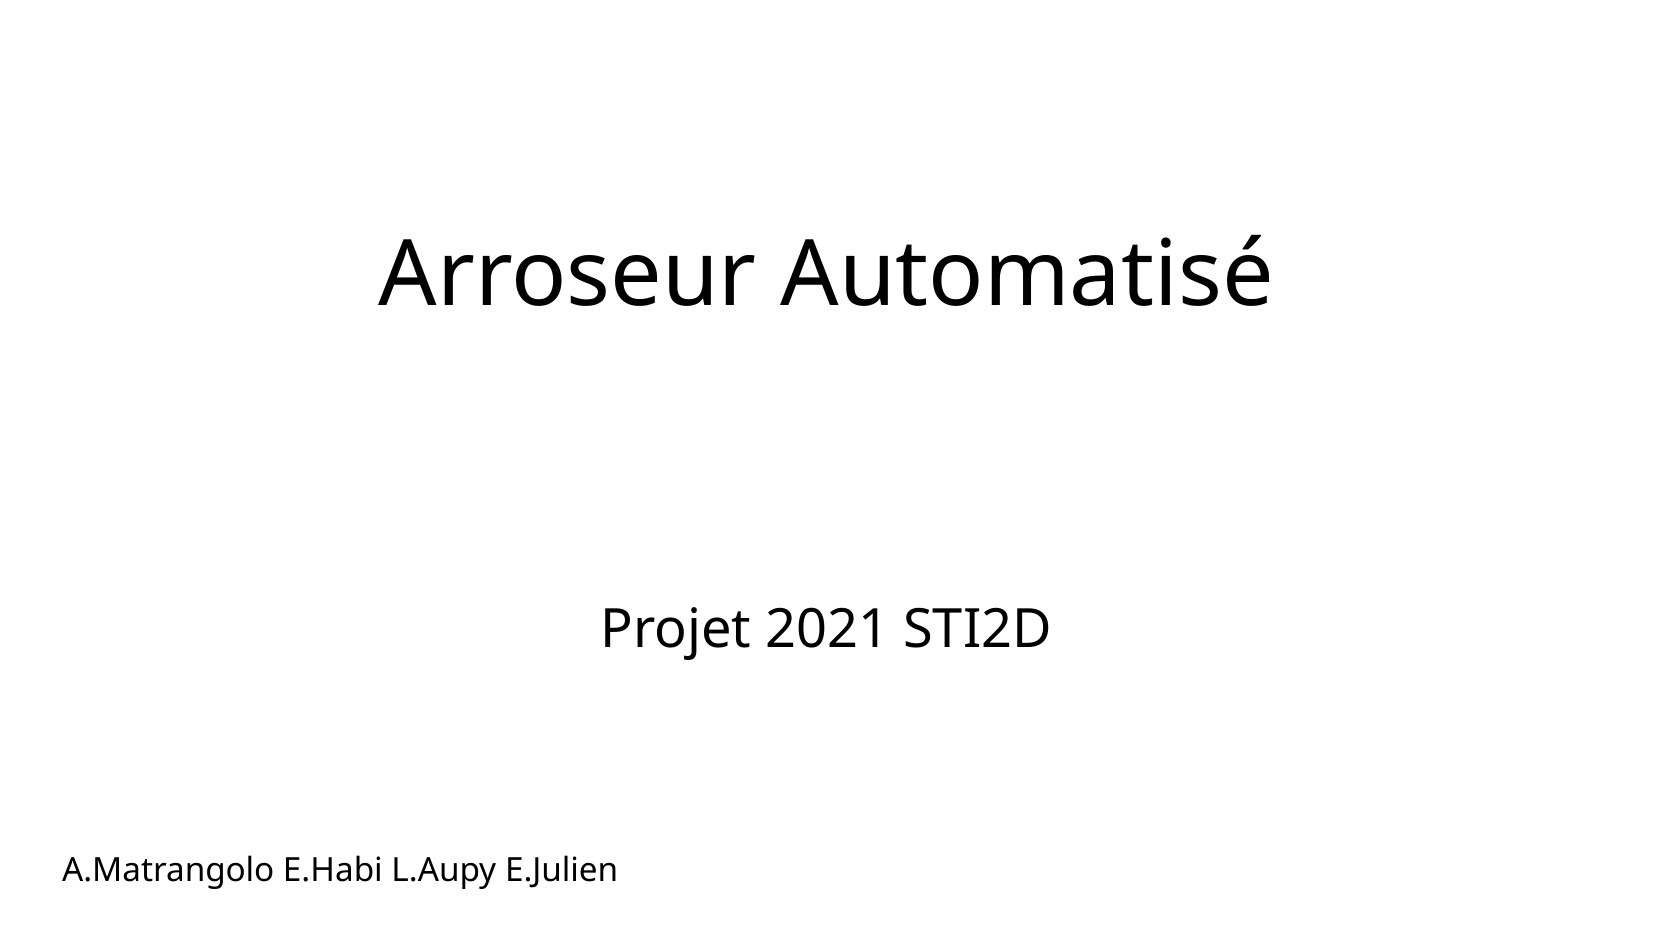

# Arroseur Automatisé
Projet 2021 STI2D
A.Matrangolo E.Habi L.Aupy E.Julien